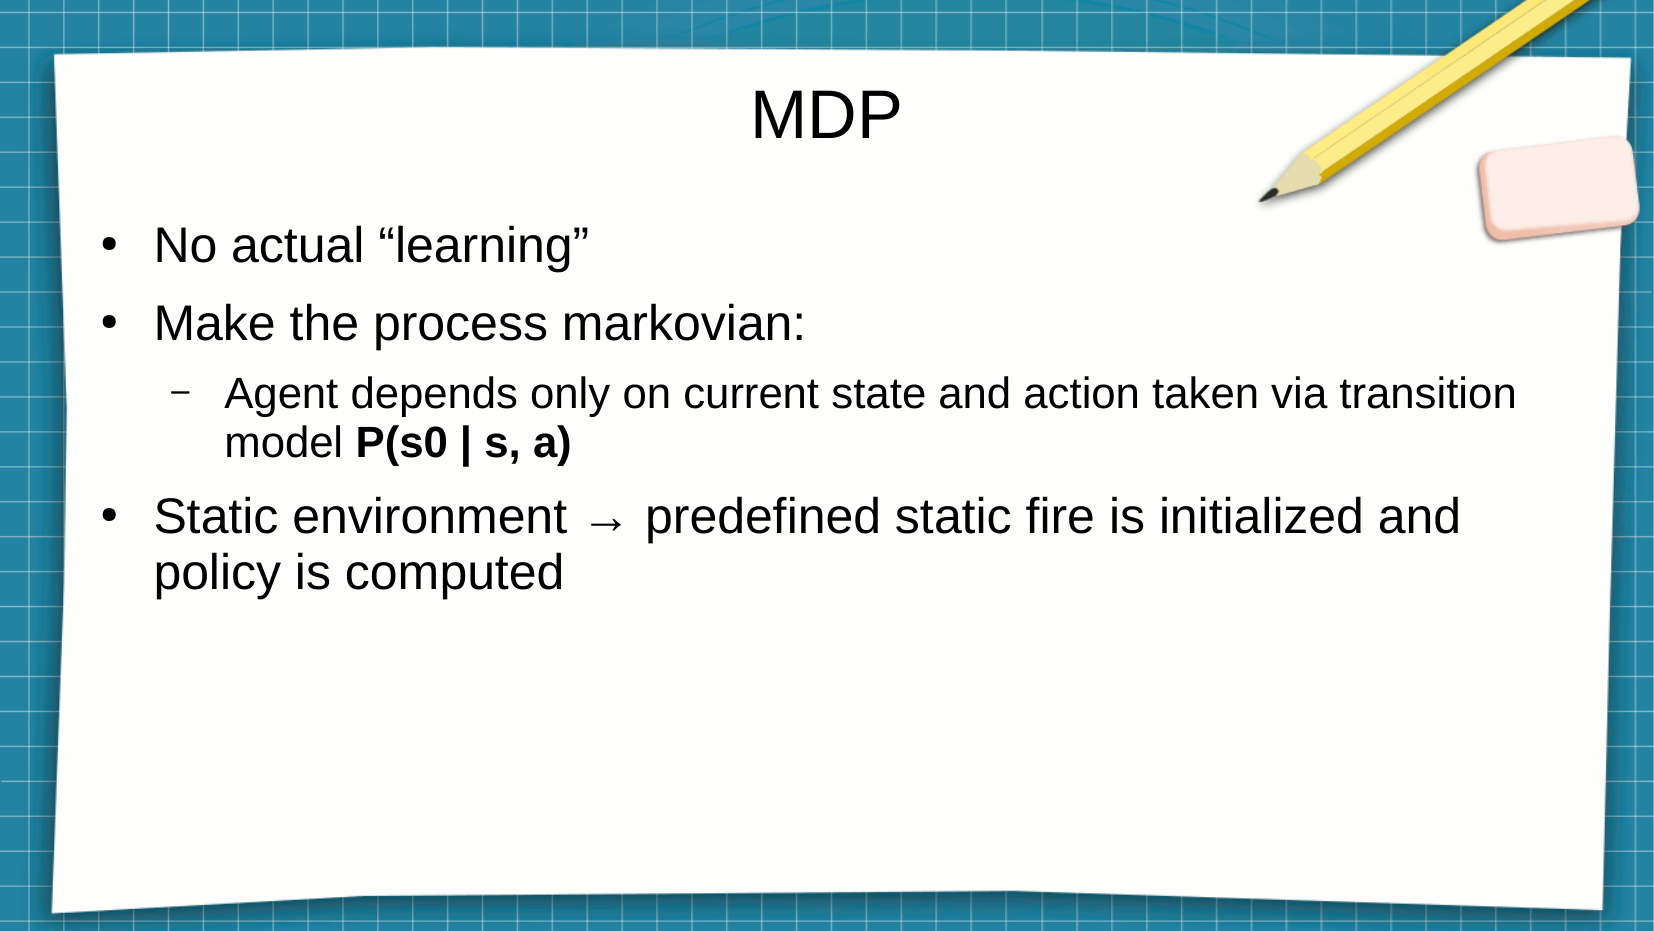

# MDP
No actual “learning”
Make the process markovian:
Agent depends only on current state and action taken via transition model P(s0 | s, a)
Static environment → predefined static fire is initialized and policy is computed